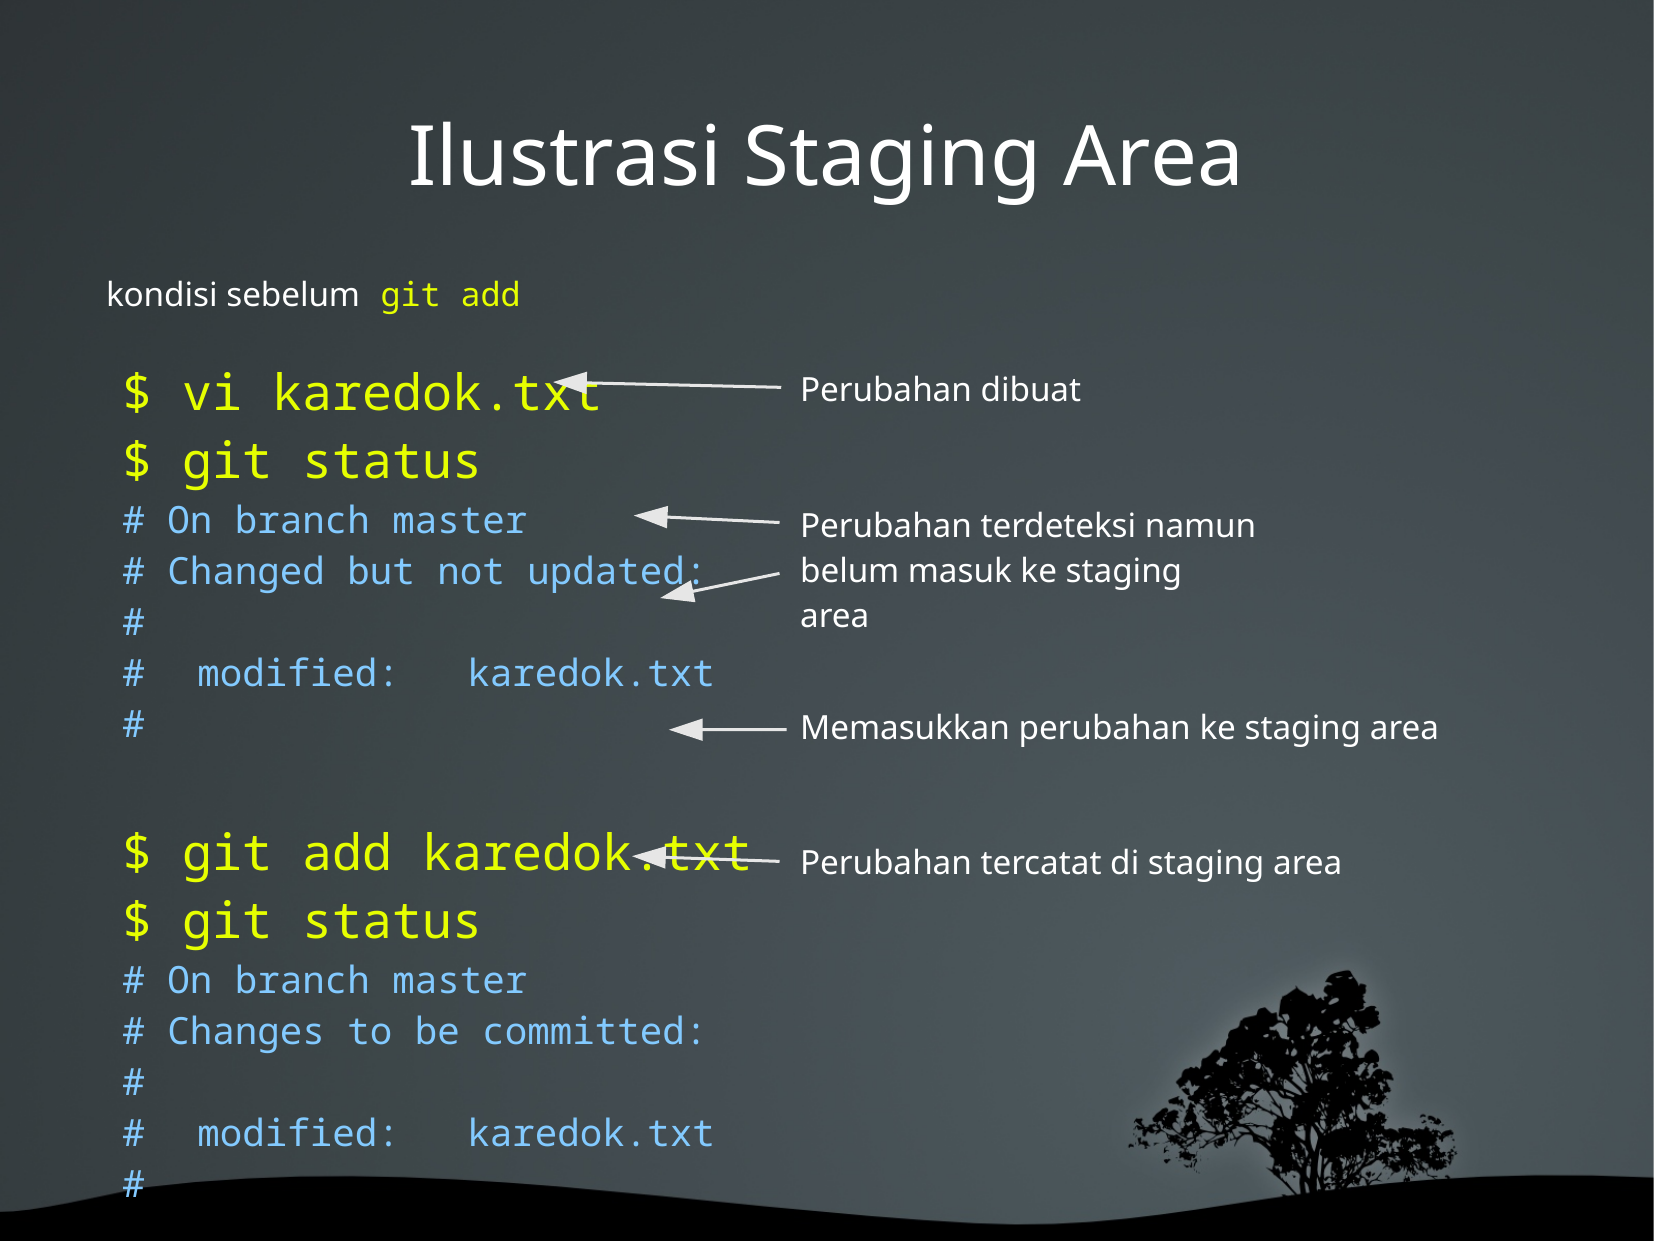

# Ilustrasi Staging Area
kondisi sebelum git add
$ vi karedok.txt
$ git status
# On branch master
# Changed but not updated:
#
#	modified: karedok.txt
#
$ git add karedok.txt
$ git status
# On branch master
# Changes to be committed:
#
#	modified: karedok.txt
#
Perubahan dibuat
Perubahan terdeteksi namun belum masuk ke staging area
Memasukkan perubahan ke staging area
Perubahan tercatat di staging area